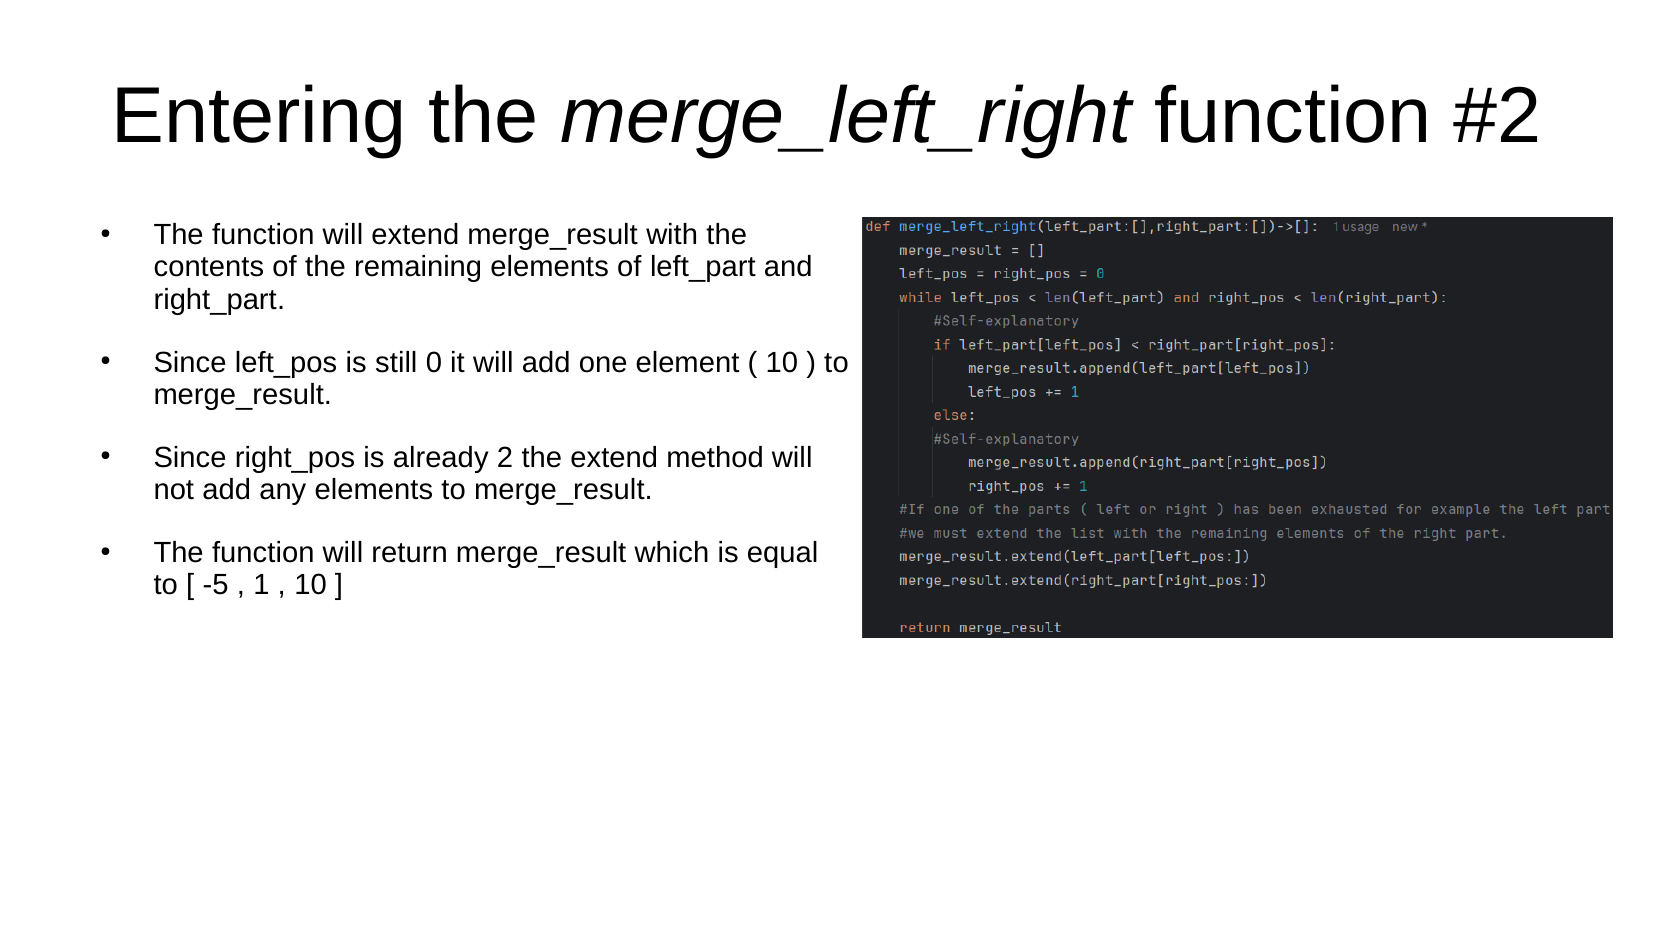

# Entering the merge_left_right function #2
The function will extend merge_result with the
contents of the remaining elements of left_part and
right_part.
Since left_pos is still 0 it will add one element ( 10 ) to
merge_result.
Since right_pos is already 2 the extend method will
not add any elements to merge_result.
The function will return merge_result which is equal
to [ -5 , 1 , 10 ]